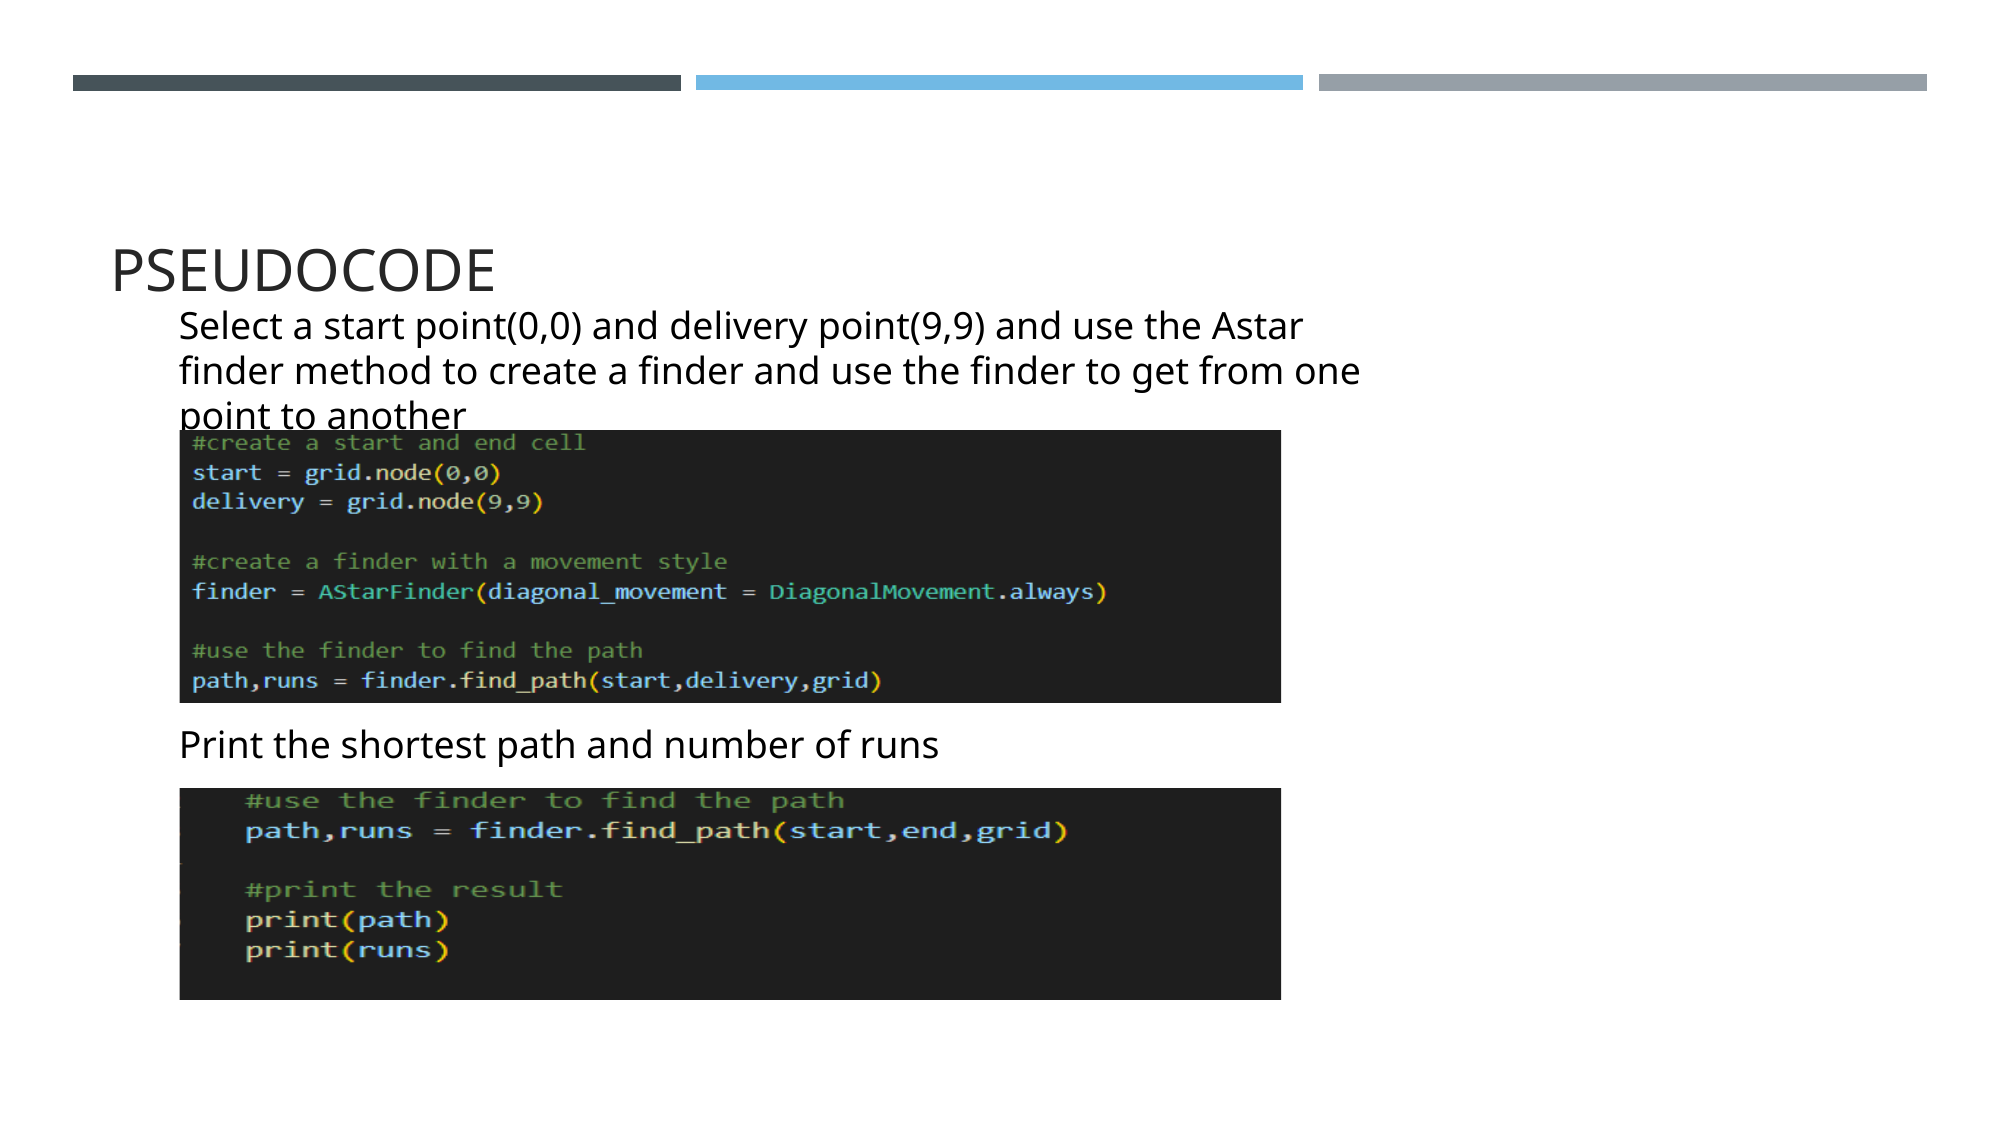

# PSEUDOCODE
Select a start point(0,0) and delivery point(9,9) and use the Astar finder method to create a finder and use the finder to get from one point to another
Print the shortest path and number of runs